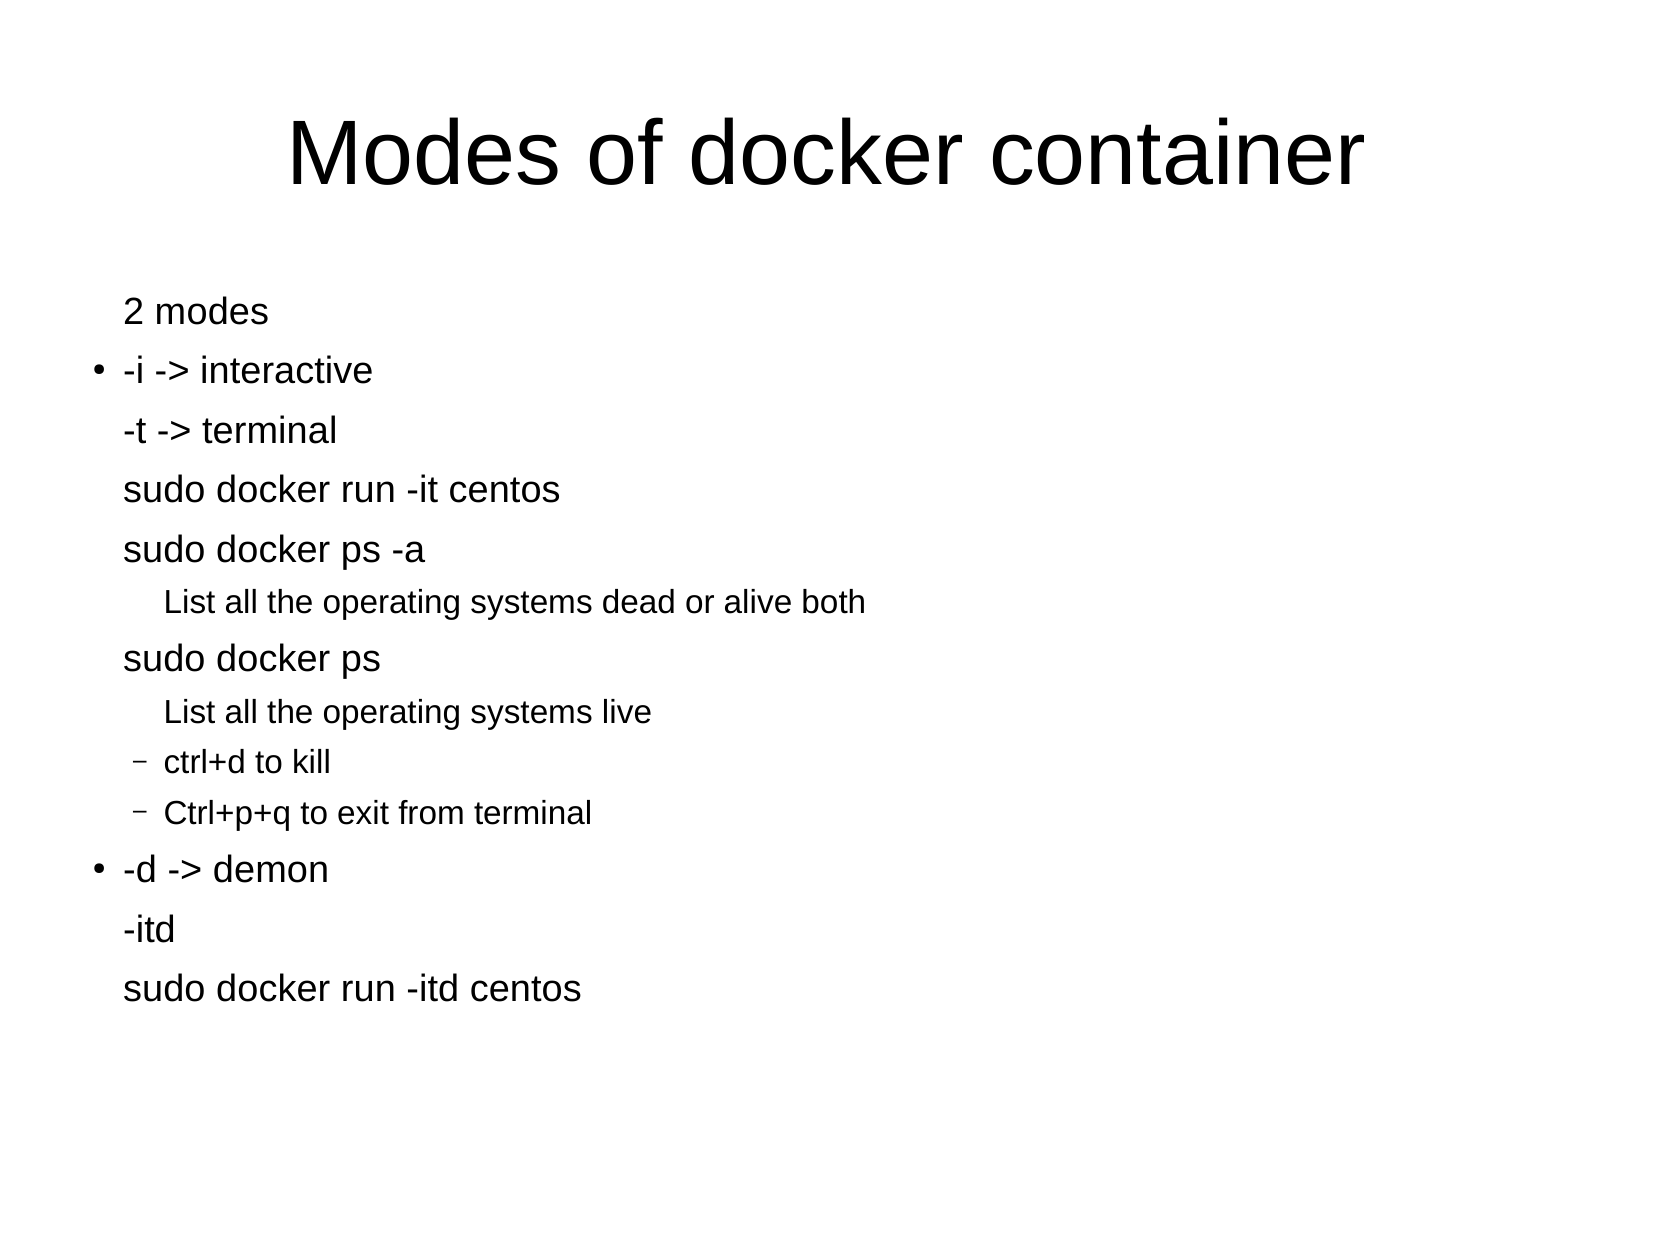

# Modes of docker container
2 modes
-i -> interactive
-t -> terminal
sudo docker run -it centos
sudo docker ps -a
List all the operating systems dead or alive both
sudo docker ps
List all the operating systems live
ctrl+d to kill
Ctrl+p+q to exit from terminal
-d -> demon
-itd
sudo docker run -itd centos